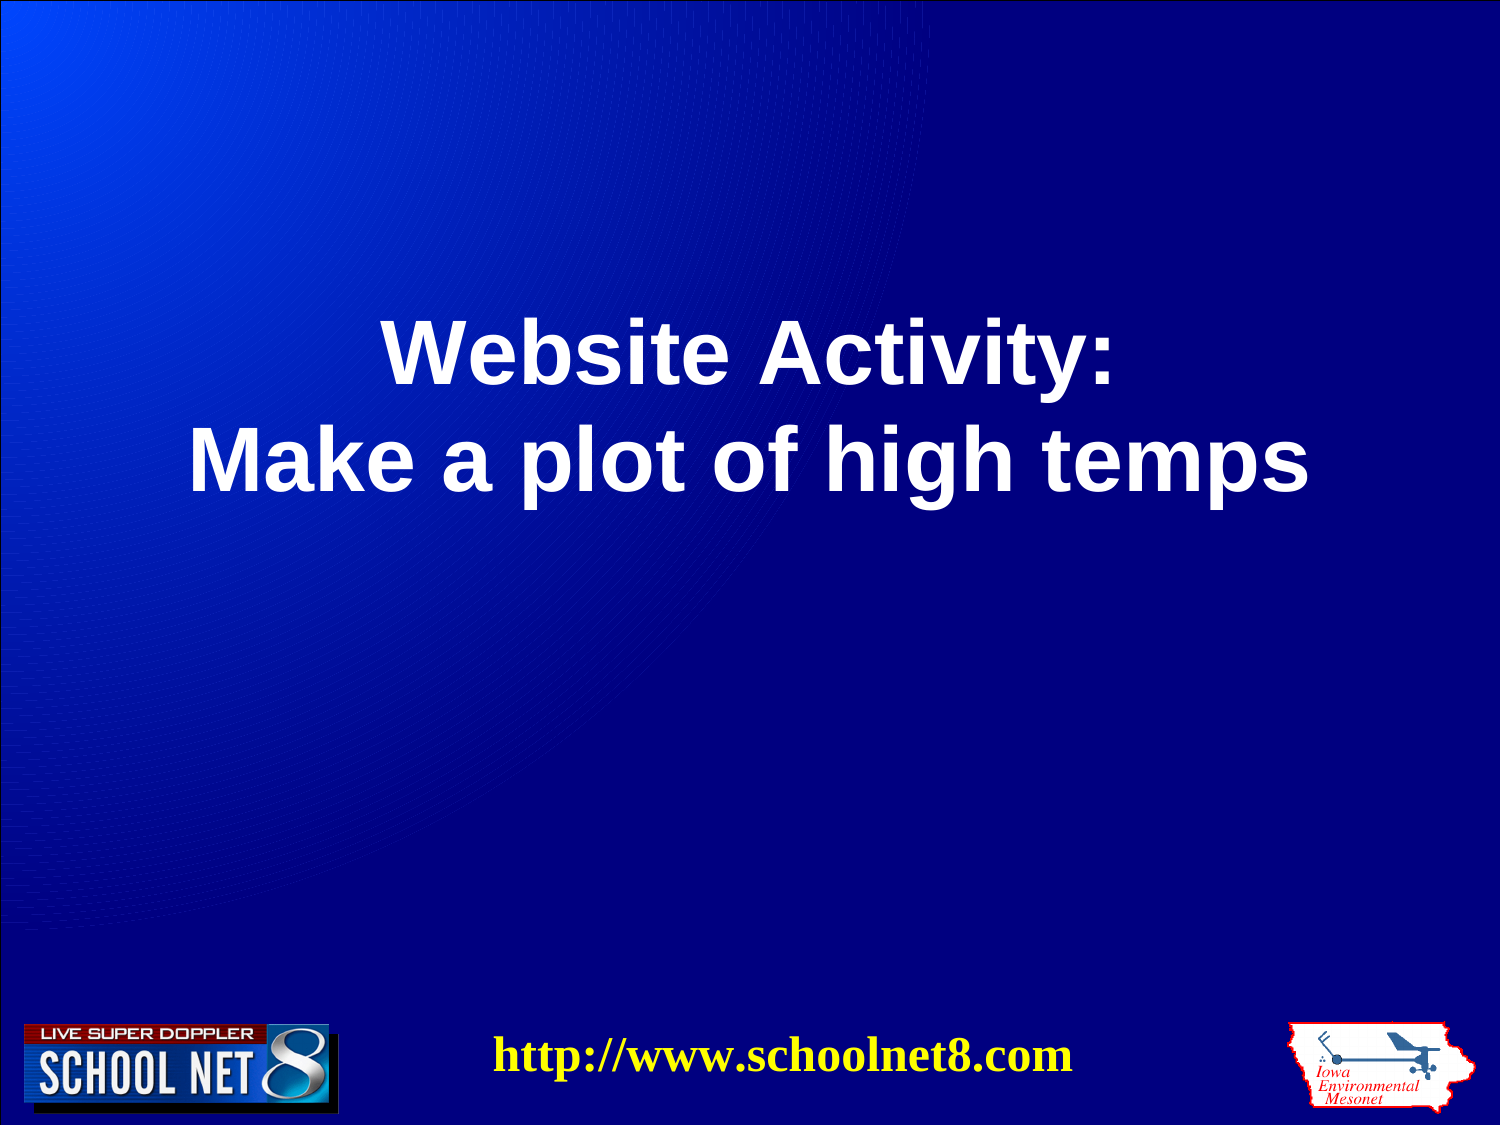

# Website Activity: Make a plot of high temps